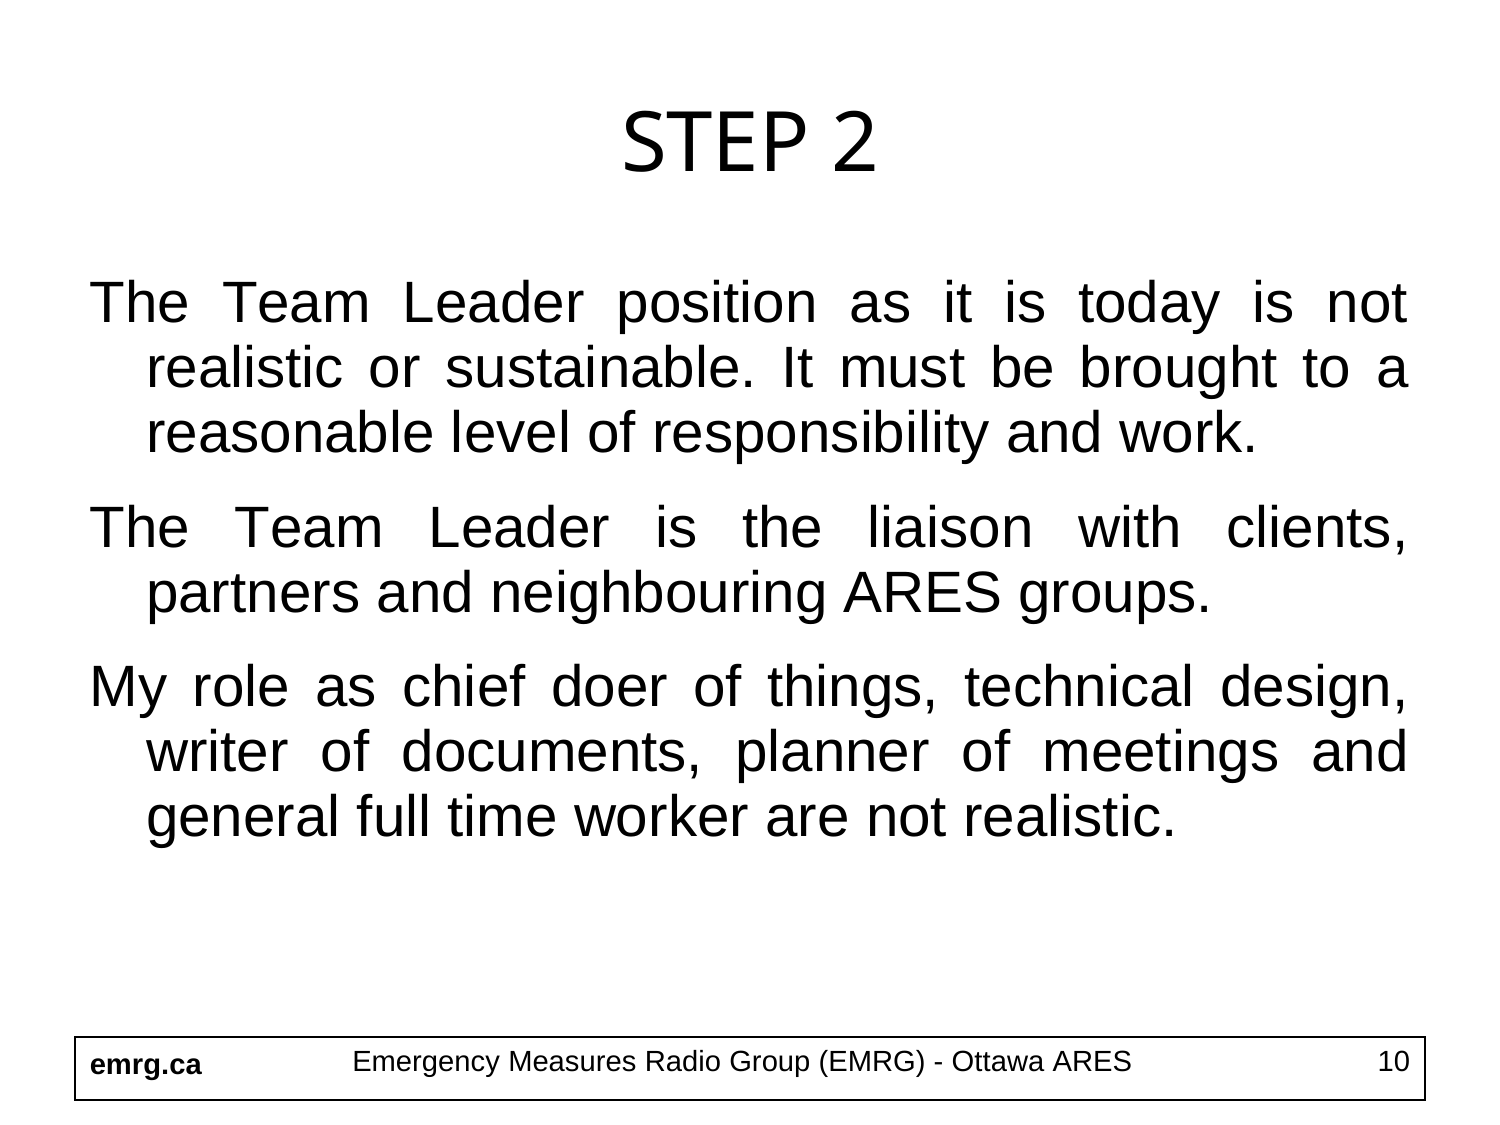

# STEP 2
The Team Leader position as it is today is not realistic or sustainable. It must be brought to a reasonable level of responsibility and work.
The Team Leader is the liaison with clients, partners and neighbouring ARES groups.
My role as chief doer of things, technical design, writer of documents, planner of meetings and general full time worker are not realistic.
Emergency Measures Radio Group (EMRG) - Ottawa ARES
10